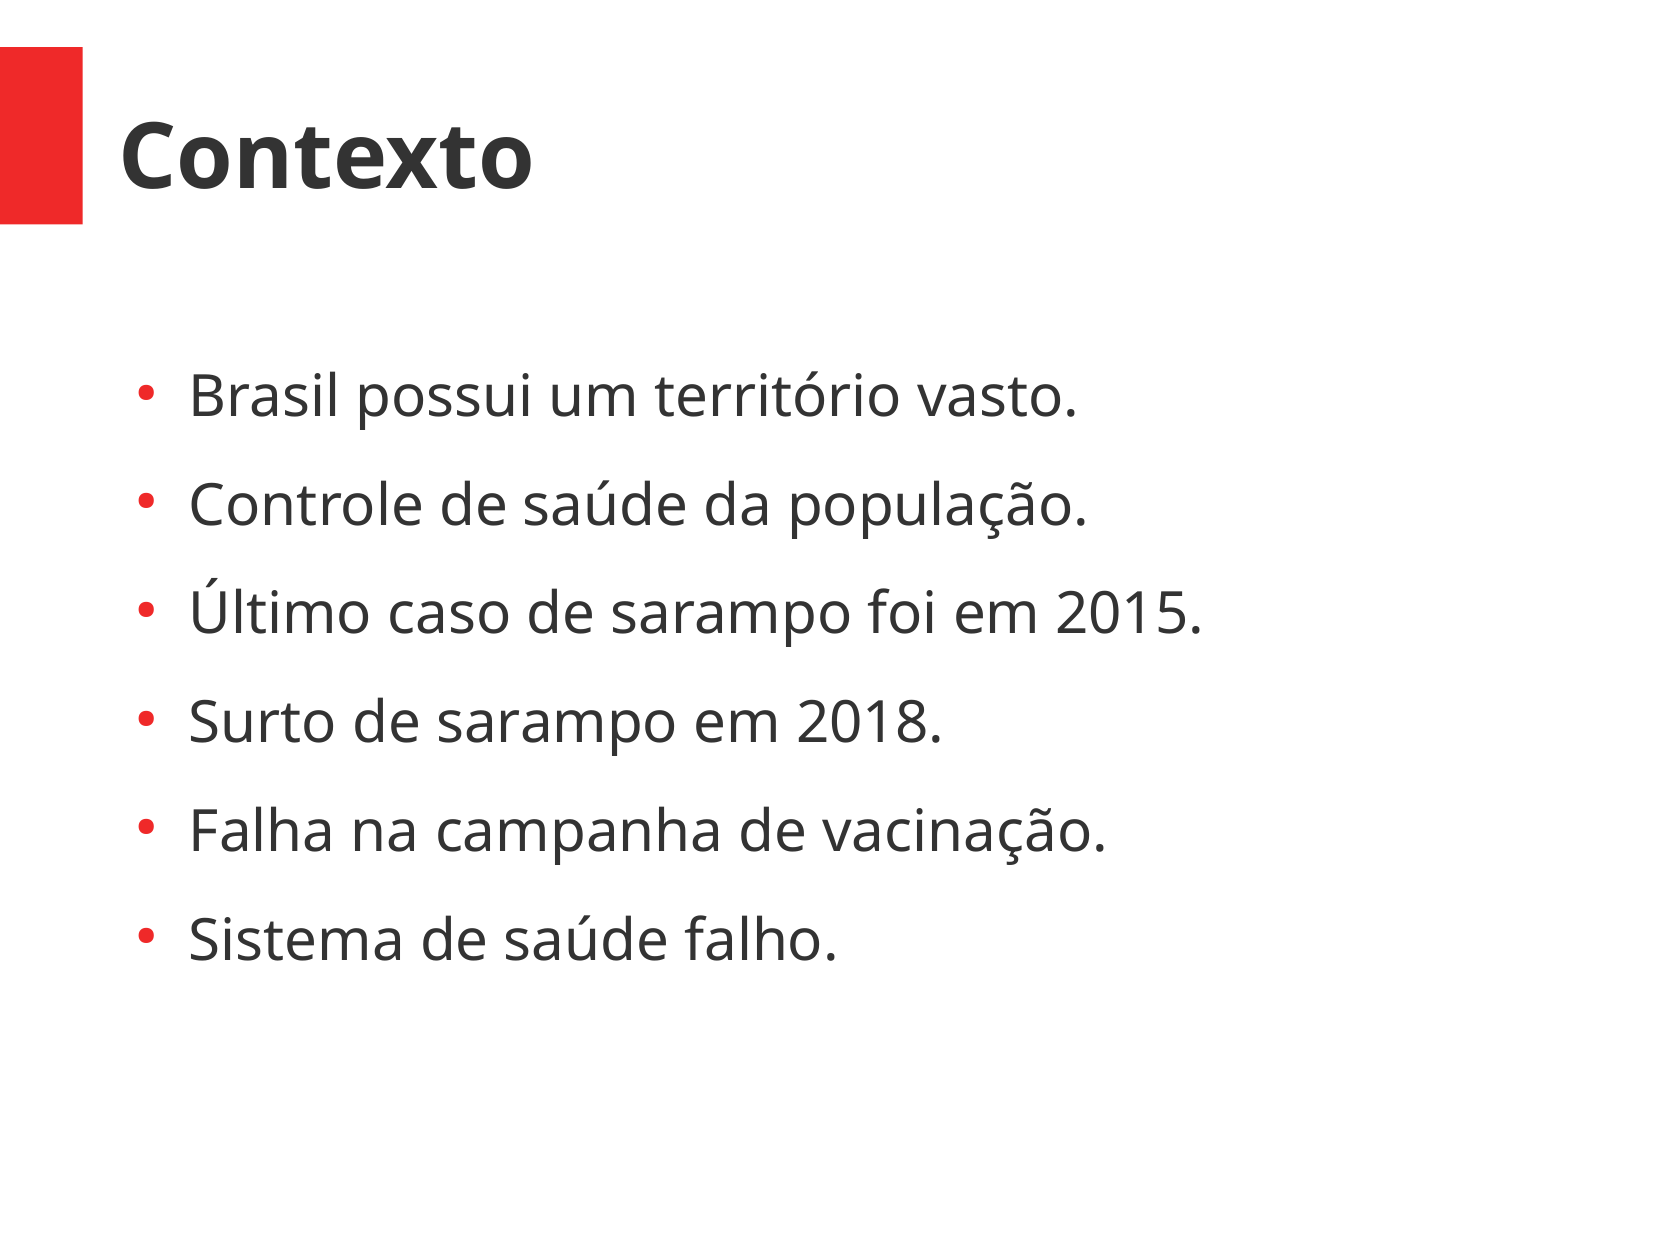

# Contexto
Brasil possui um território vasto.
Controle de saúde da população.
Último caso de sarampo foi em 2015.
Surto de sarampo em 2018.
Falha na campanha de vacinação.
Sistema de saúde falho.